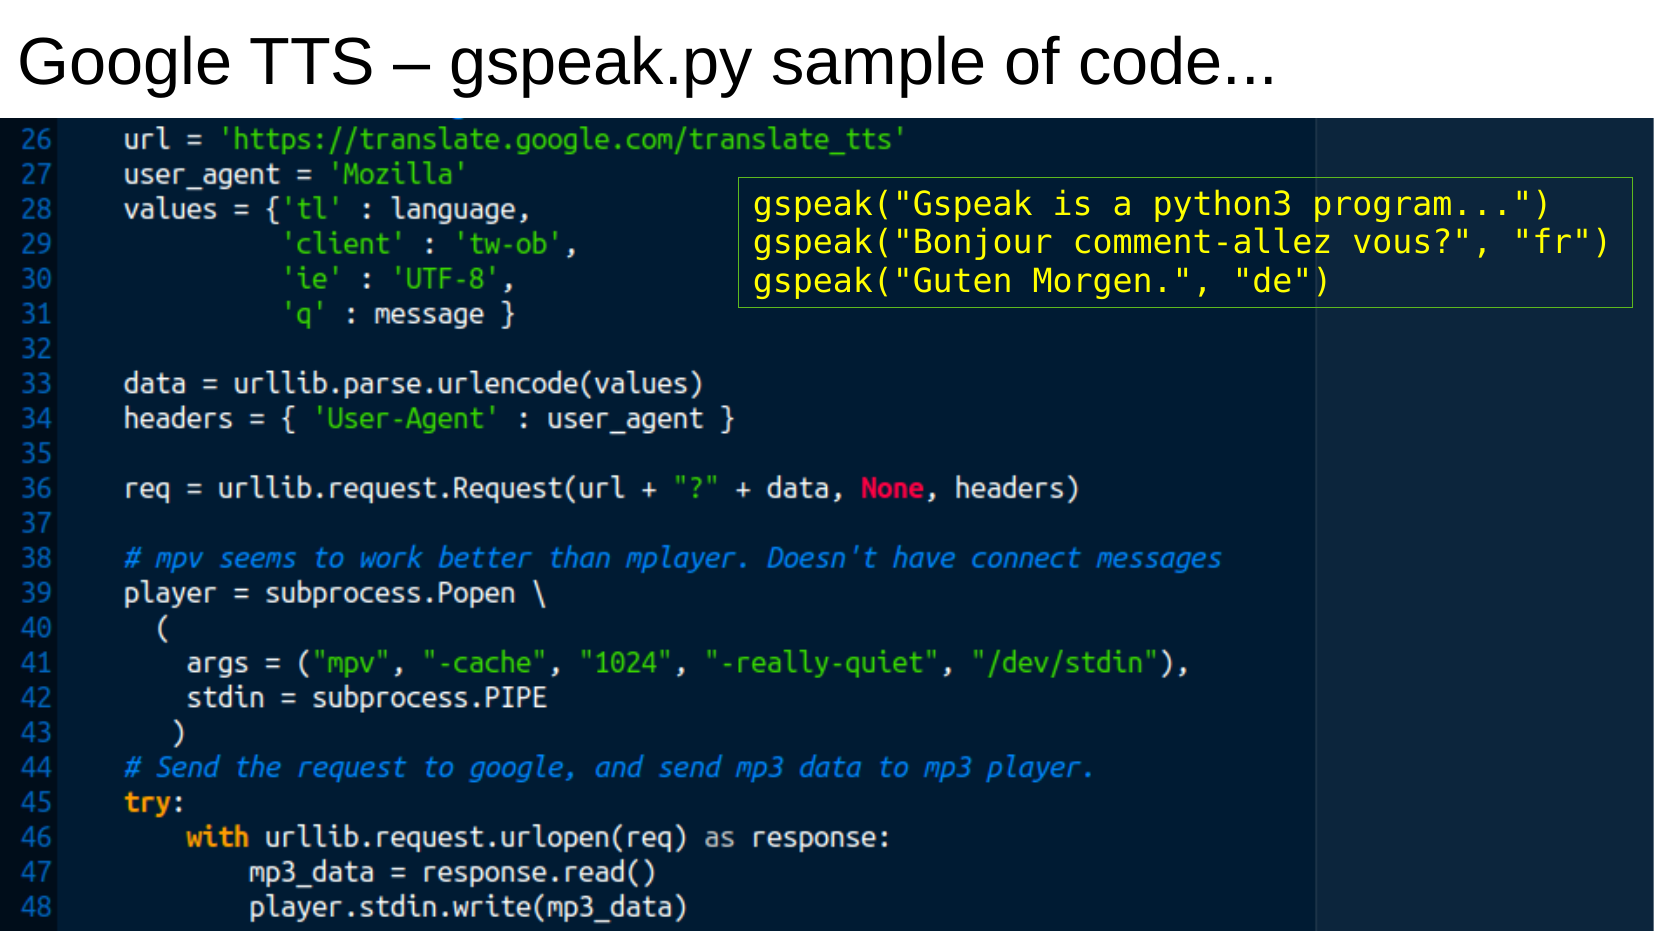

# Google TTS – gspeak.py sample of code...
gspeak("Gspeak is a python3 program...")
gspeak("Bonjour comment-allez vous?", "fr")
gspeak("Guten Morgen.", "de")